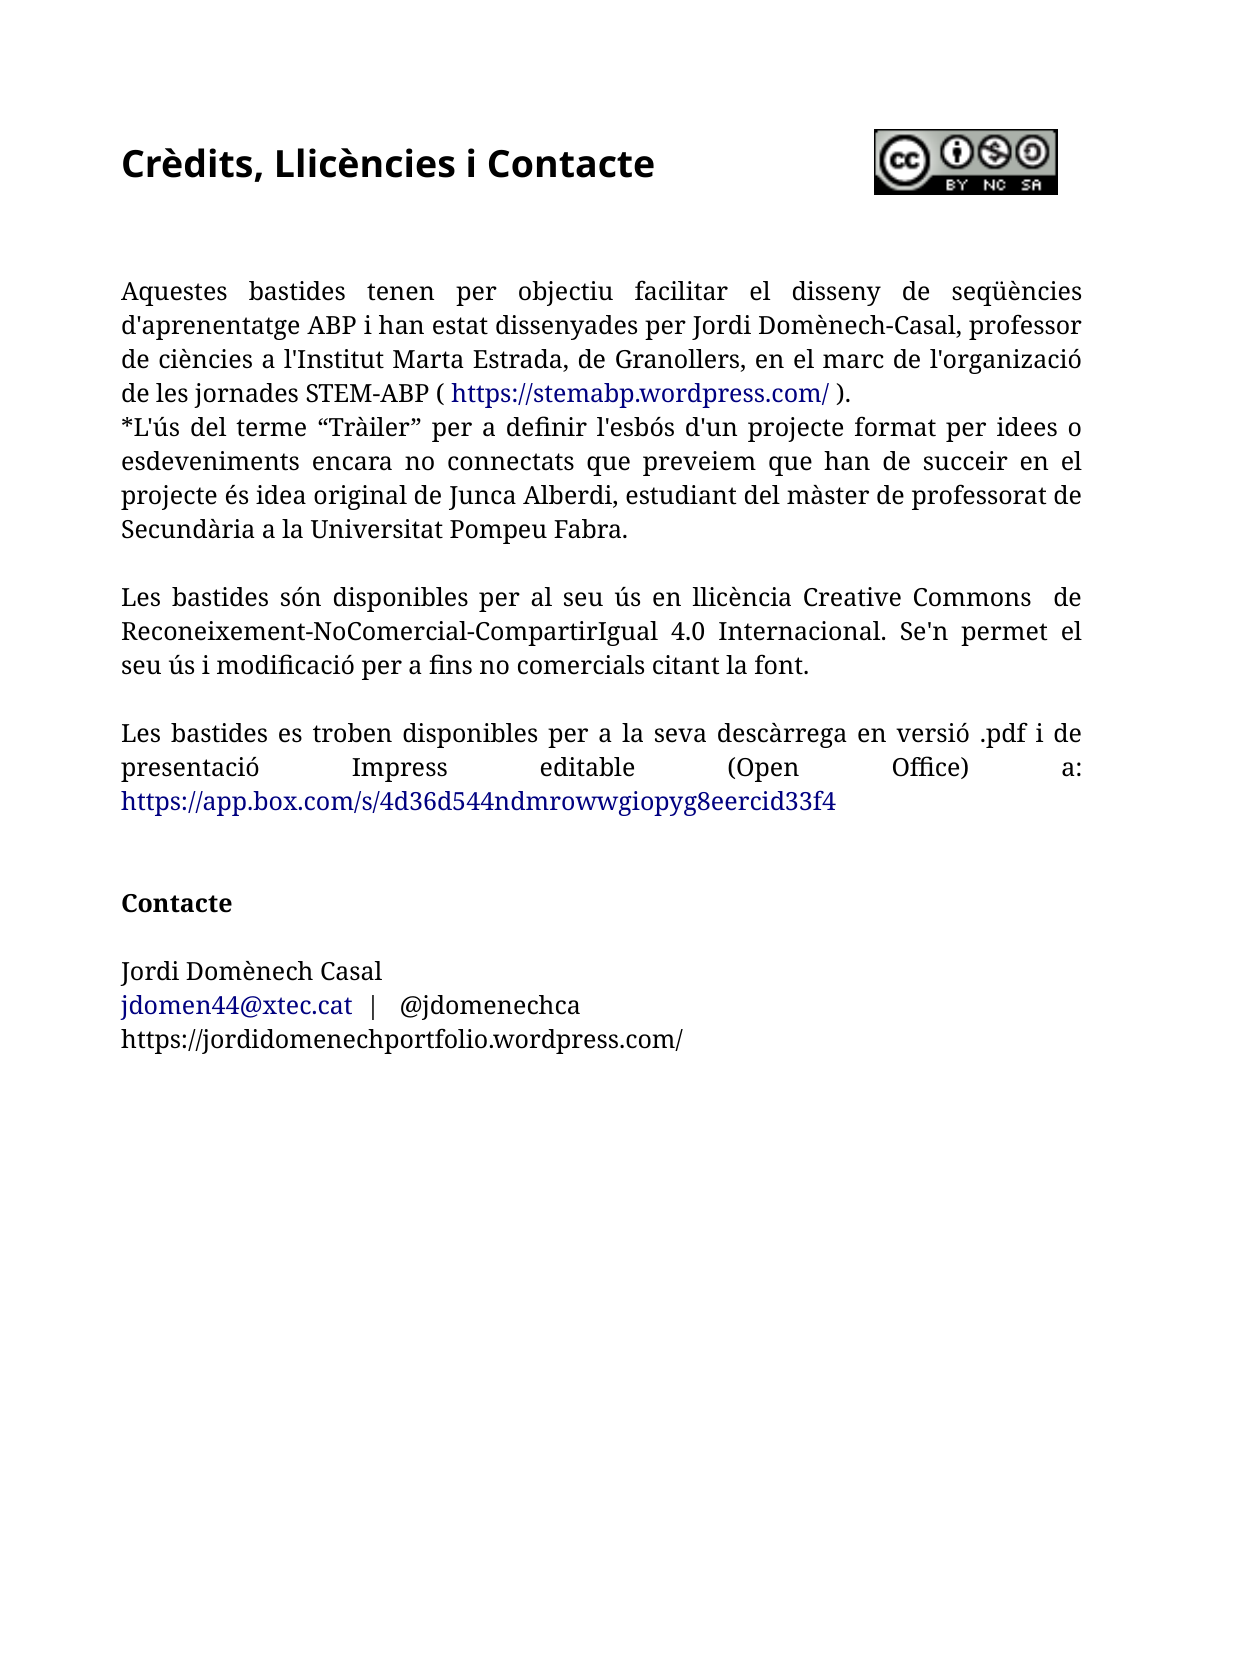

Crèdits, Llicències i Contacte
Aquestes bastides tenen per objectiu facilitar el disseny de seqüències d'aprenentatge ABP i han estat dissenyades per Jordi Domènech-Casal, professor de ciències a l'Institut Marta Estrada, de Granollers, en el marc de l'organizació de les jornades STEM-ABP ( https://stemabp.wordpress.com/ ).
*L'ús del terme “Tràiler” per a definir l'esbós d'un projecte format per idees o esdeveniments encara no connectats que preveiem que han de succeir en el projecte és idea original de Junca Alberdi, estudiant del màster de professorat de Secundària a la Universitat Pompeu Fabra.
Les bastides són disponibles per al seu ús en llicència Creative Commons de Reconeixement-NoComercial-CompartirIgual 4.0 Internacional. Se'n permet el seu ús i modificació per a fins no comercials citant la font.
Les bastides es troben disponibles per a la seva descàrrega en versió .pdf i de presentació Impress editable (Open Office) a: https://app.box.com/s/4d36d544ndmrowwgiopyg8eercid33f4
Contacte
Jordi Domènech Casal
jdomen44@xtec.cat | @jdomenechca
https://jordidomenechportfolio.wordpress.com/